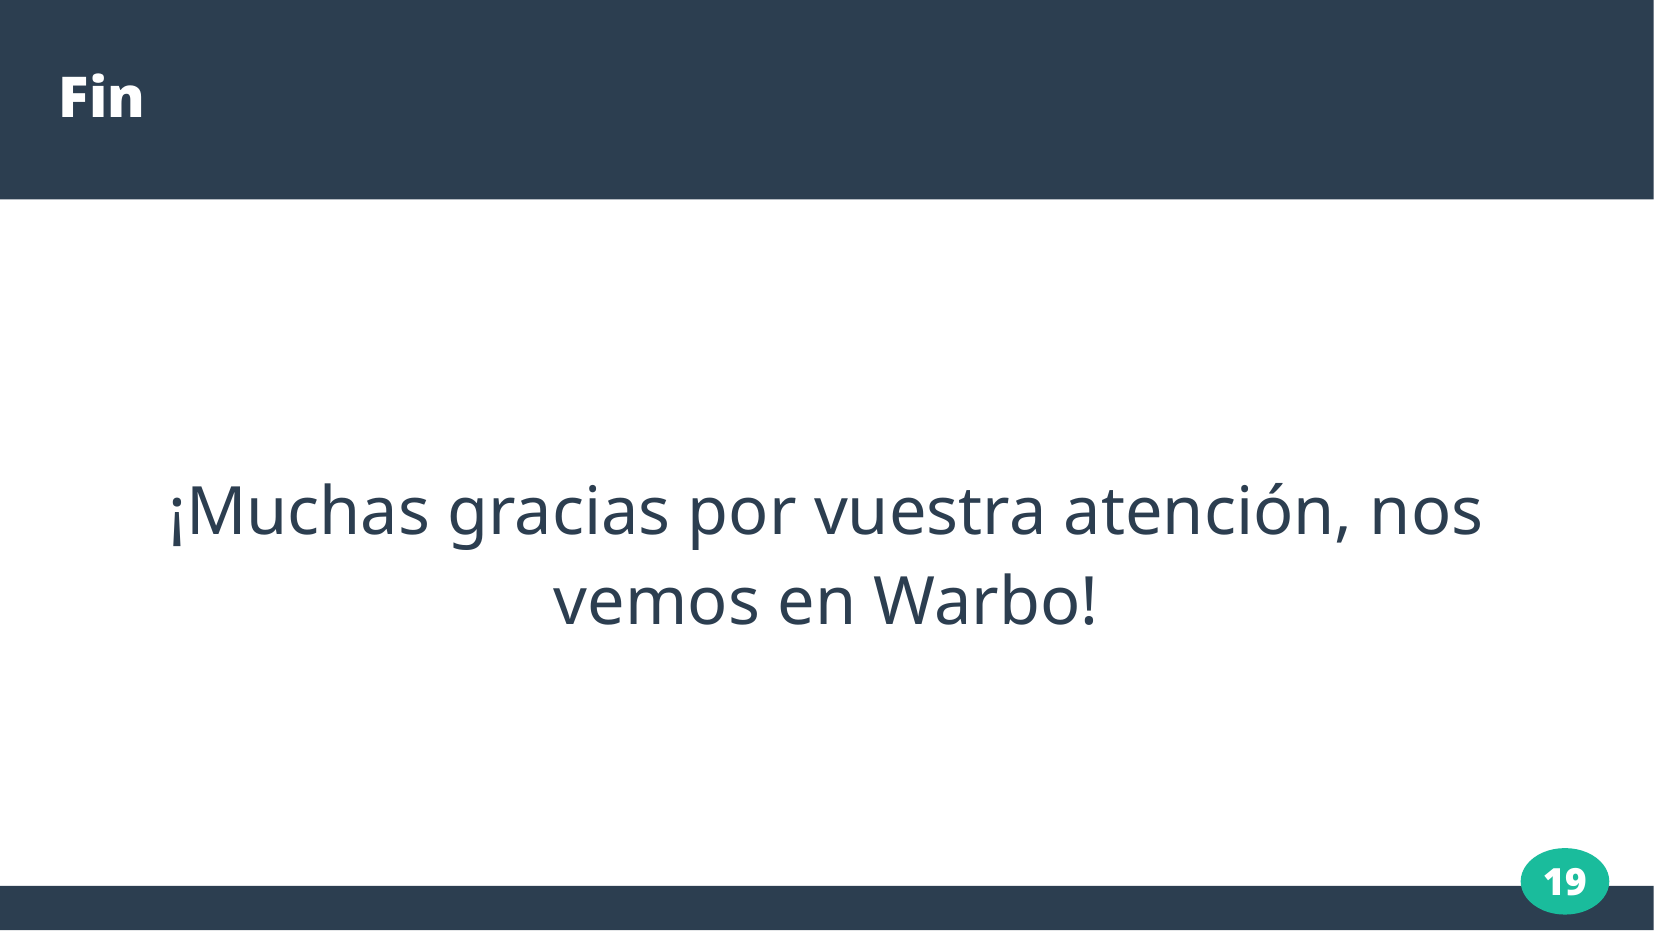

# Fin
¡Muchas gracias por vuestra atención, nos vemos en Warbo!
19